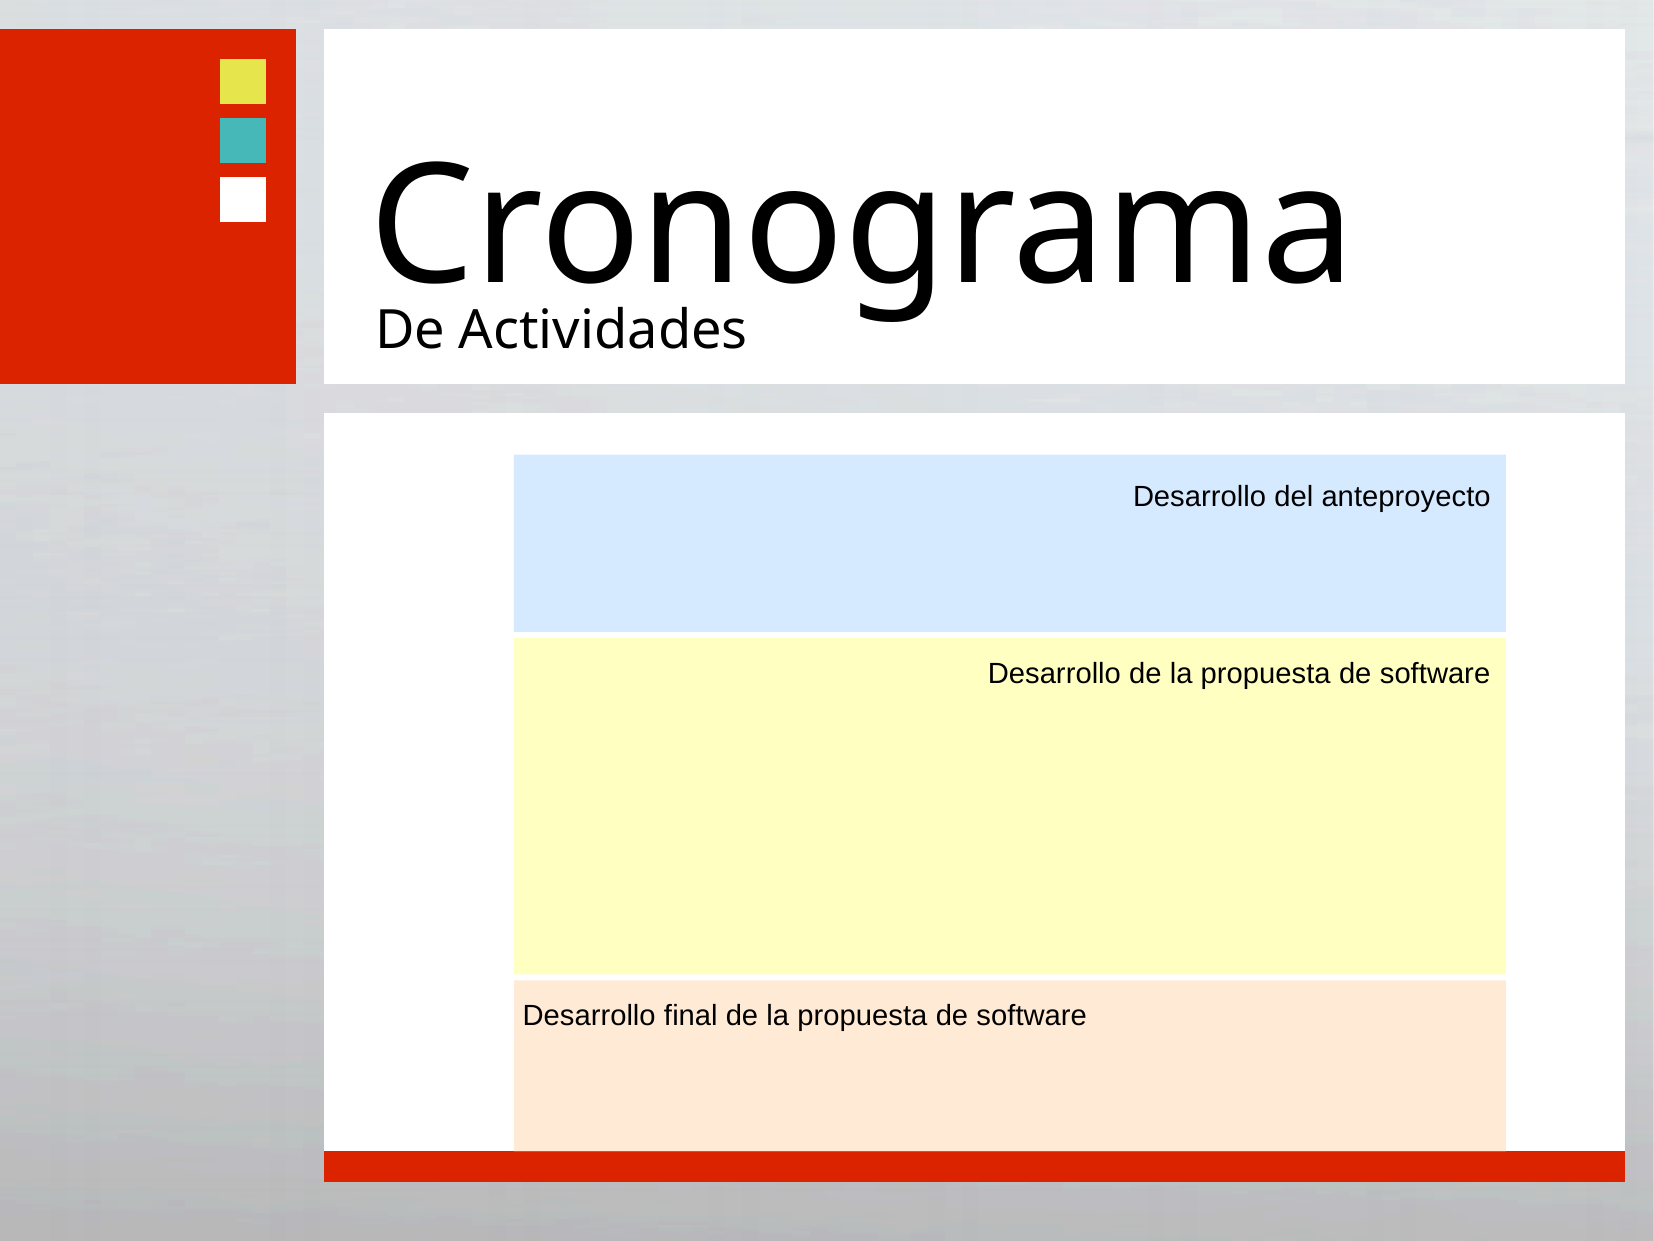

Cronograma
De Actividades
Desarrollo del anteproyecto
Desarrollo de la propuesta de software
Desarrollo final de la propuesta de software